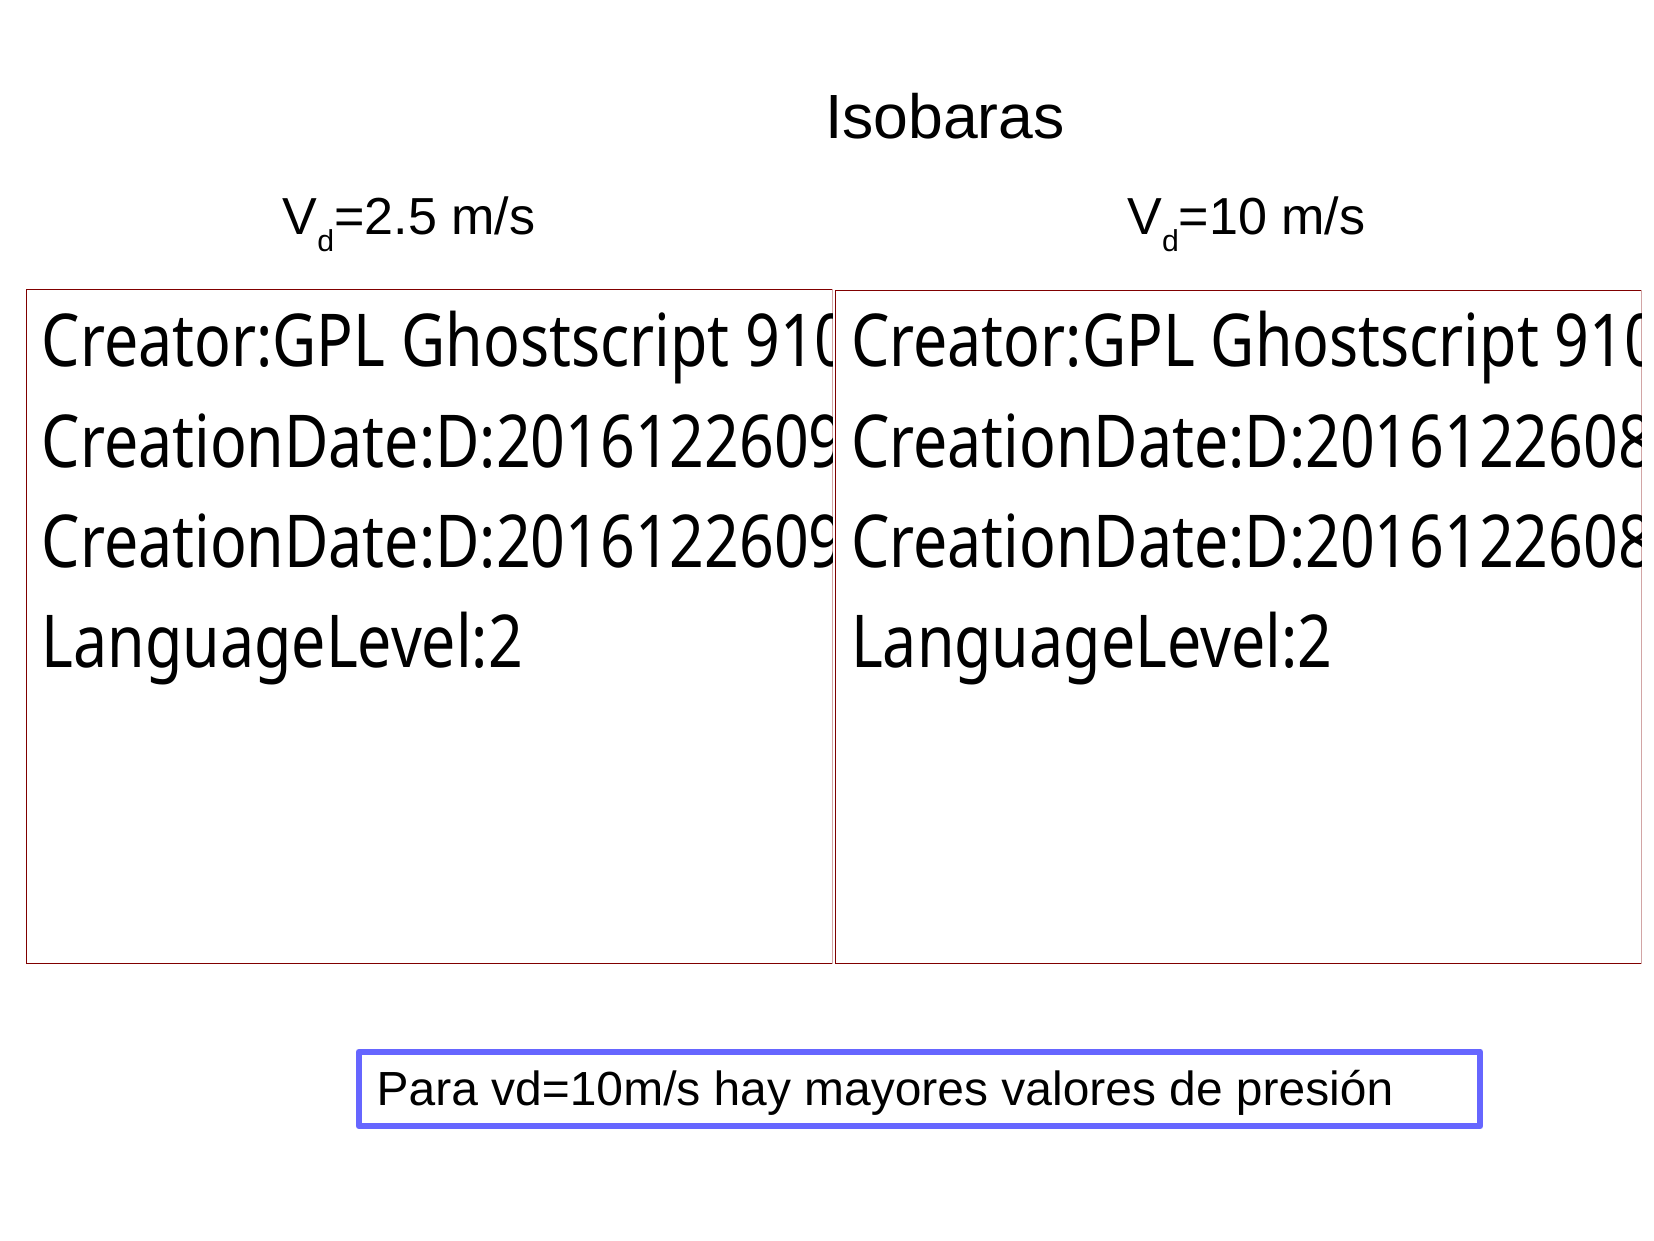

Isobaras
Vd=2.5 m/s
Vd=10 m/s
Para vd=10m/s hay mayores valores de presión